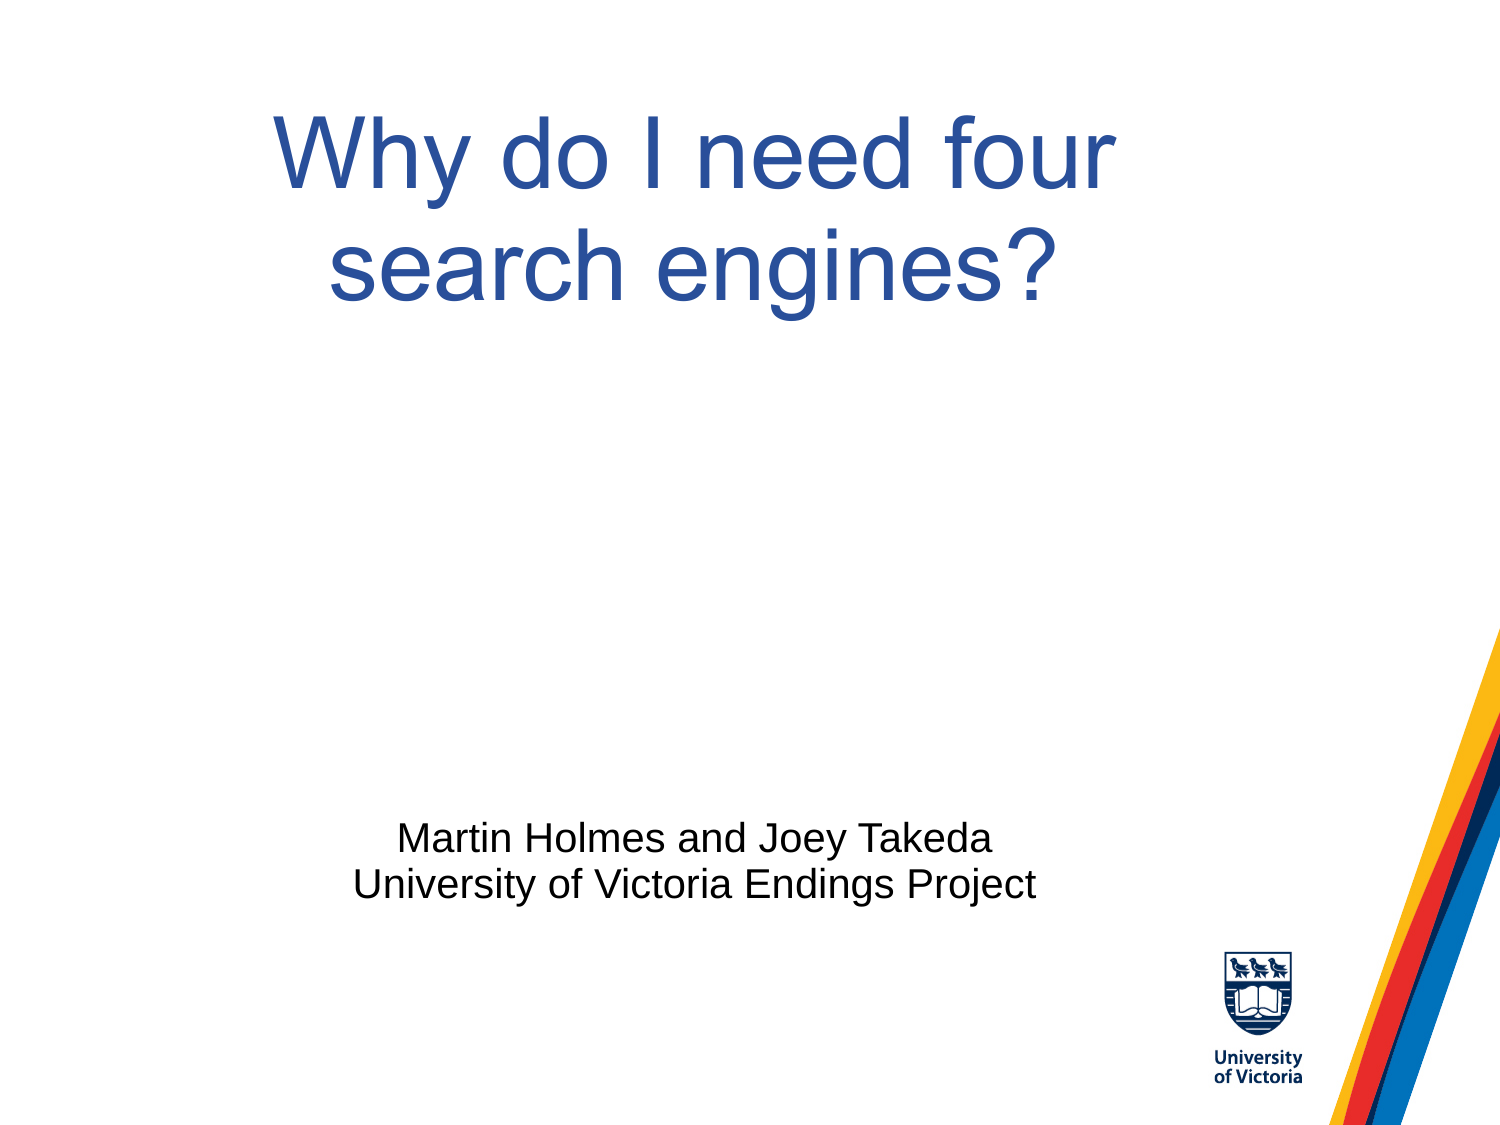

# Why do I need four search engines?
Martin Holmes and Joey Takeda
University of Victoria Endings Project